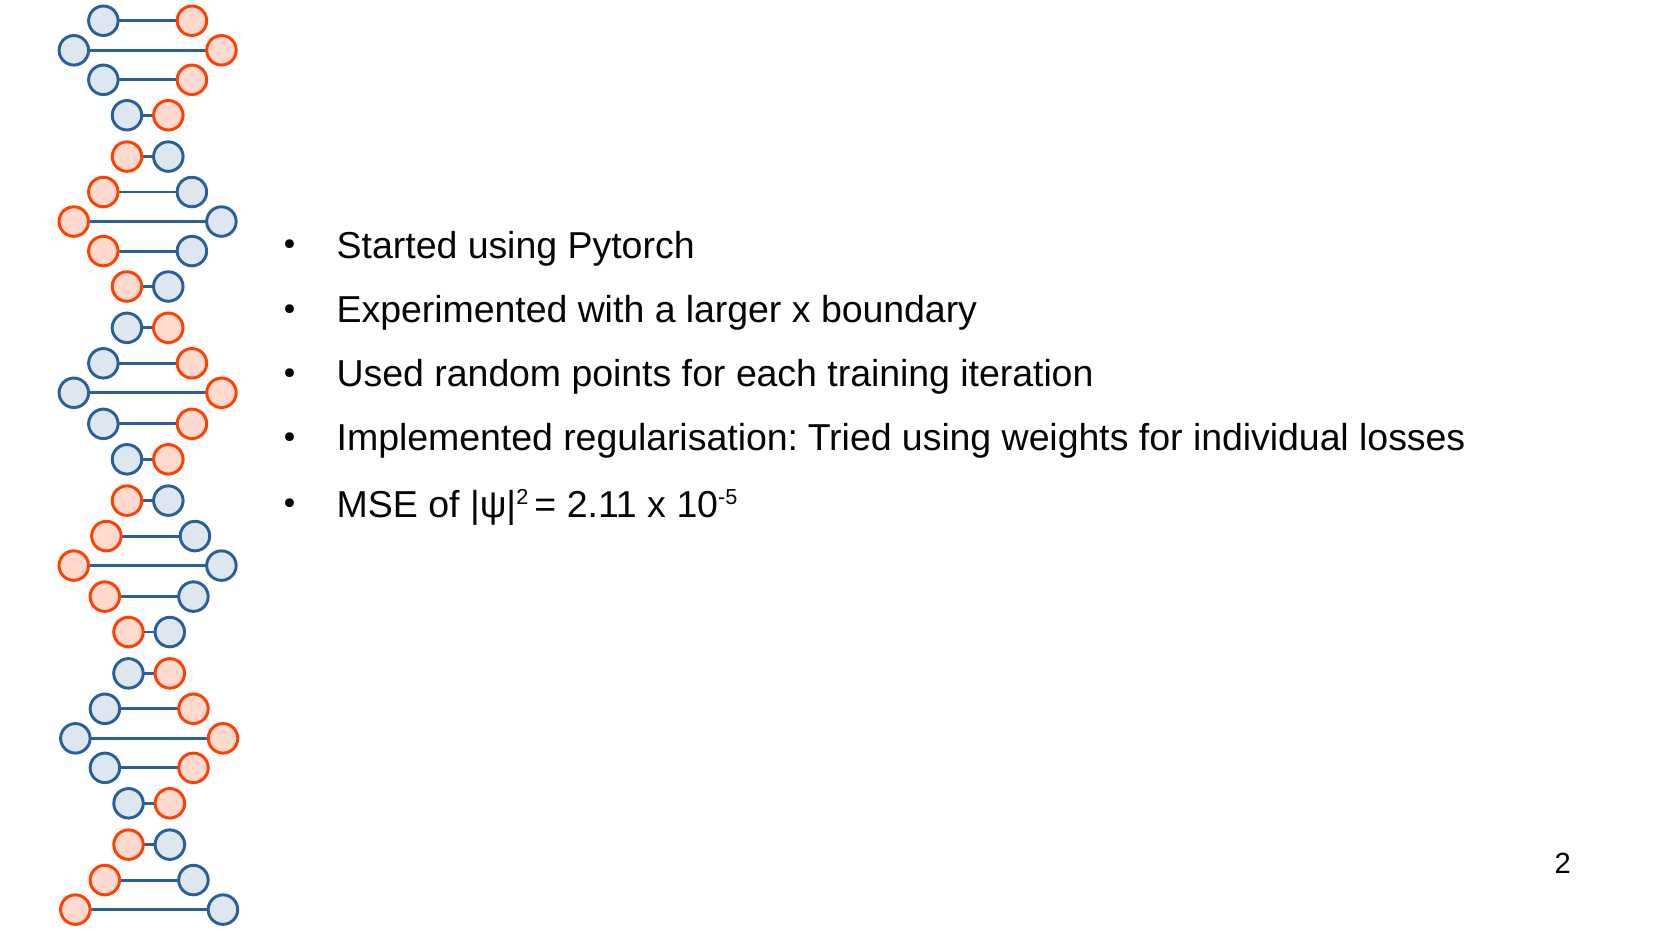

#
Started using Pytorch
Experimented with a larger x boundary
Used random points for each training iteration
Implemented regularisation: Tried using weights for individual losses
MSE of |ψ|2 = 2.11 x 10-5
2